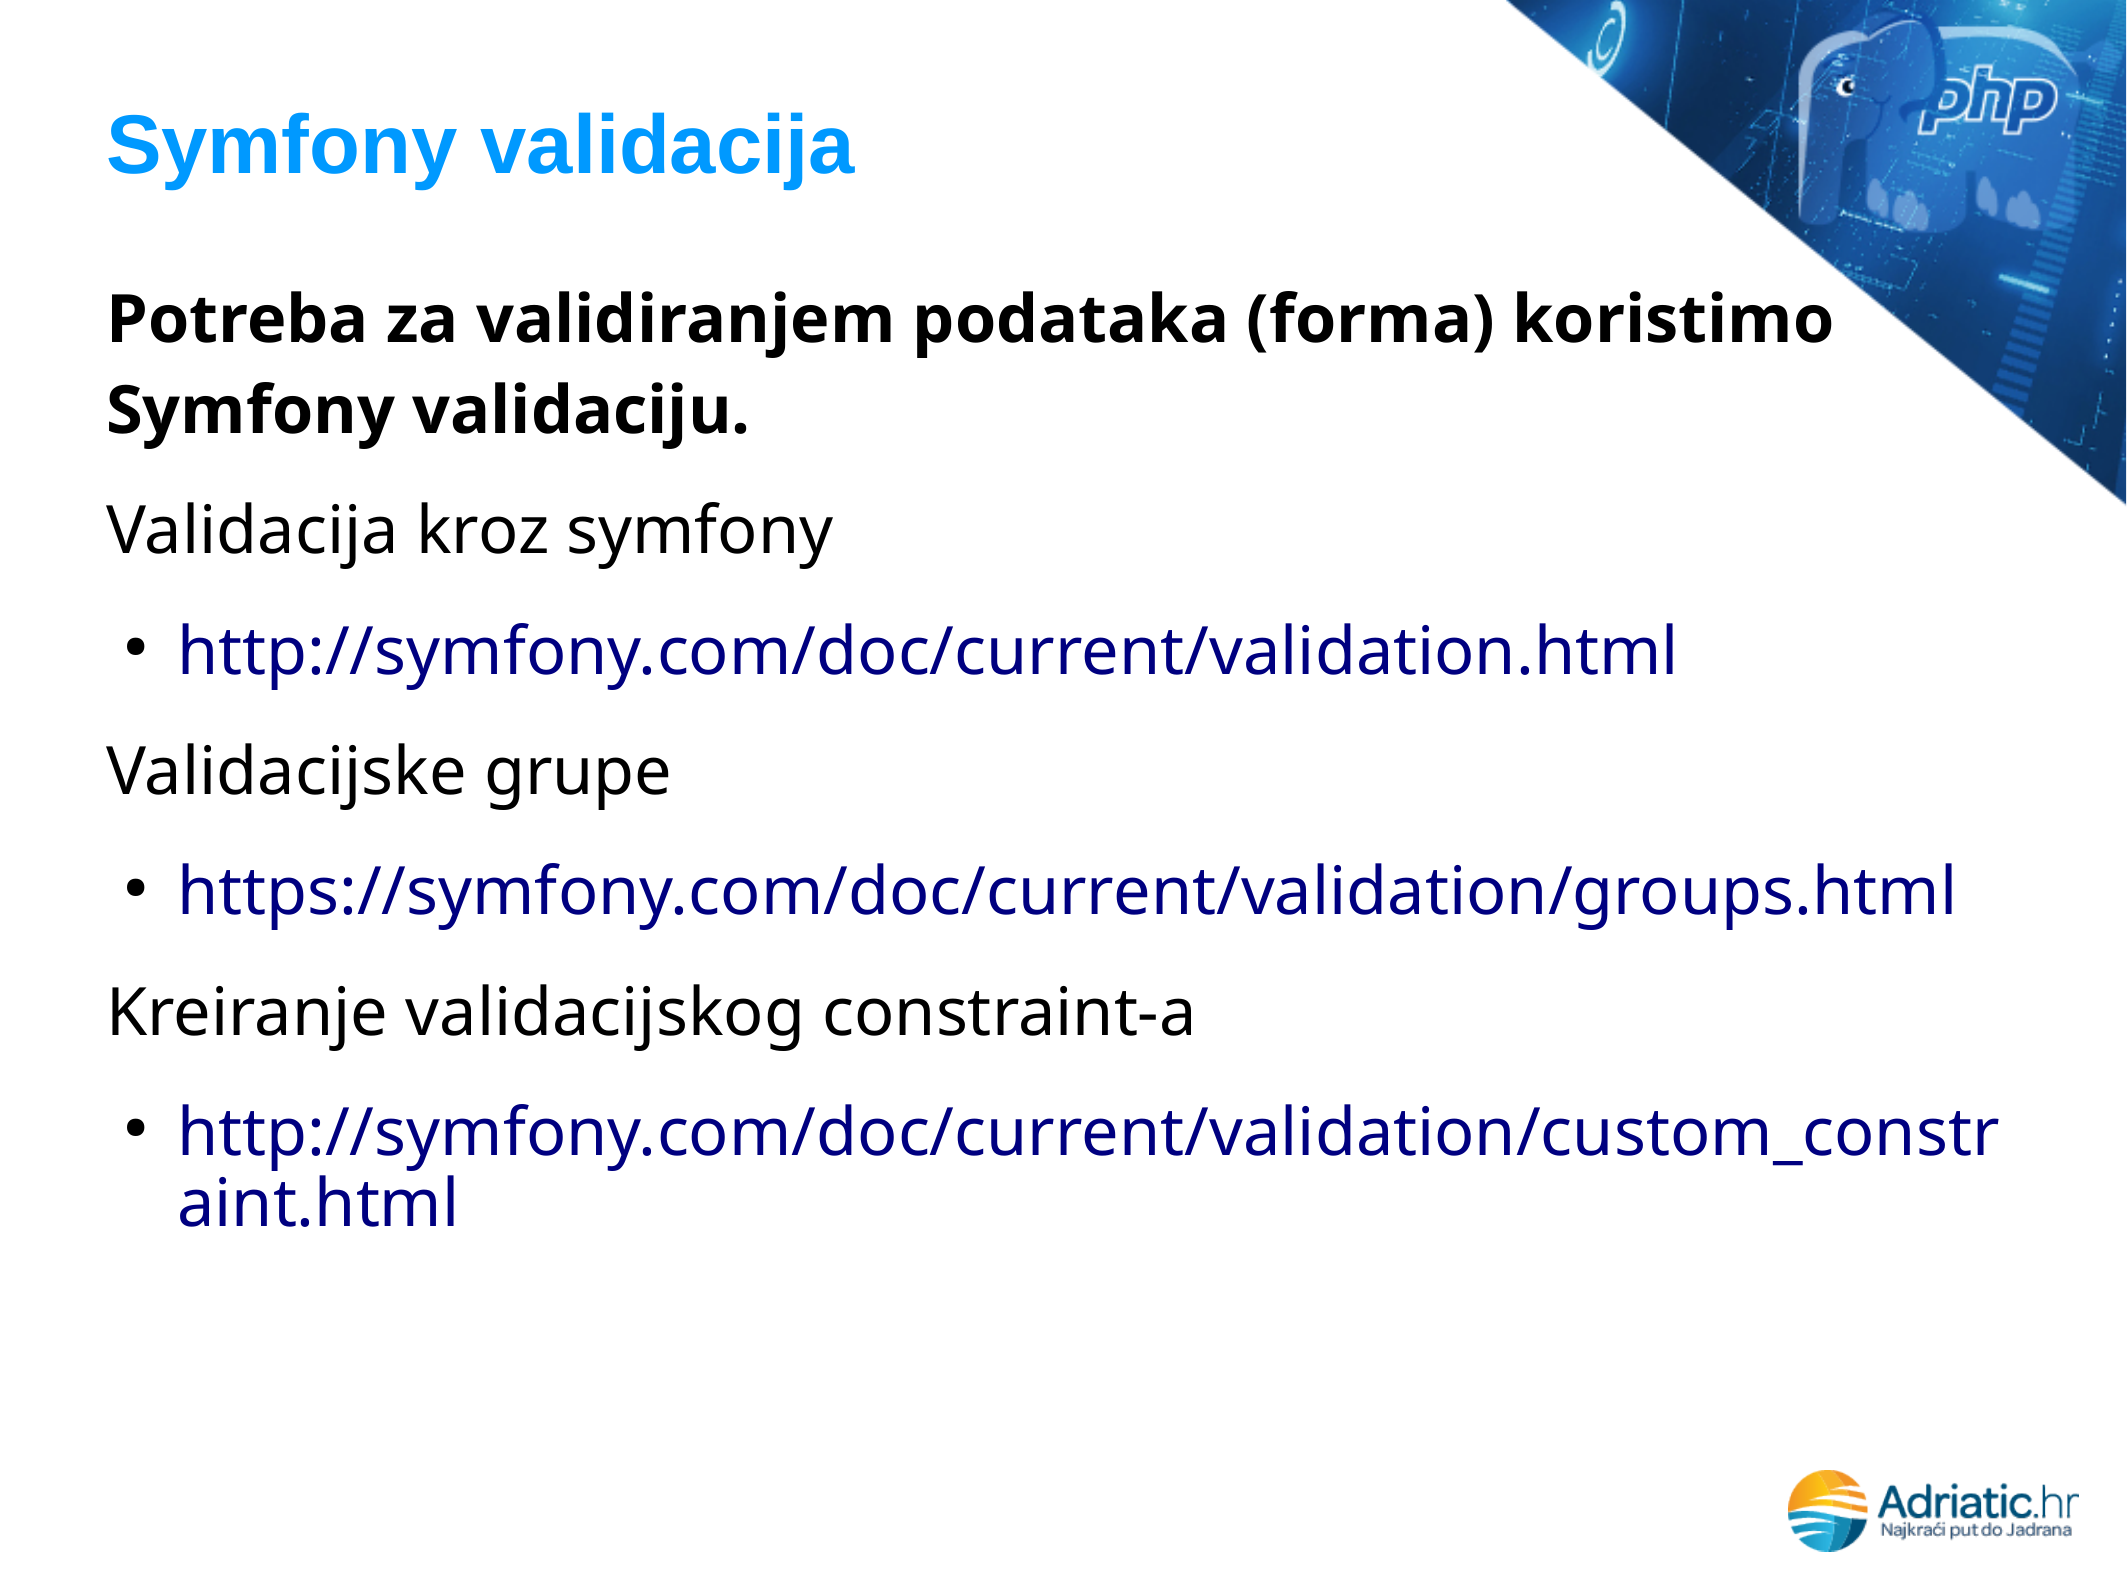

# Symfony validacija
Potreba za validiranjem podataka (forma) koristimo Symfony validaciju.
Validacija kroz symfony
http://symfony.com/doc/current/validation.html
Validacijske grupe
https://symfony.com/doc/current/validation/groups.html
Kreiranje validacijskog constraint-a
http://symfony.com/doc/current/validation/custom_constraint.html